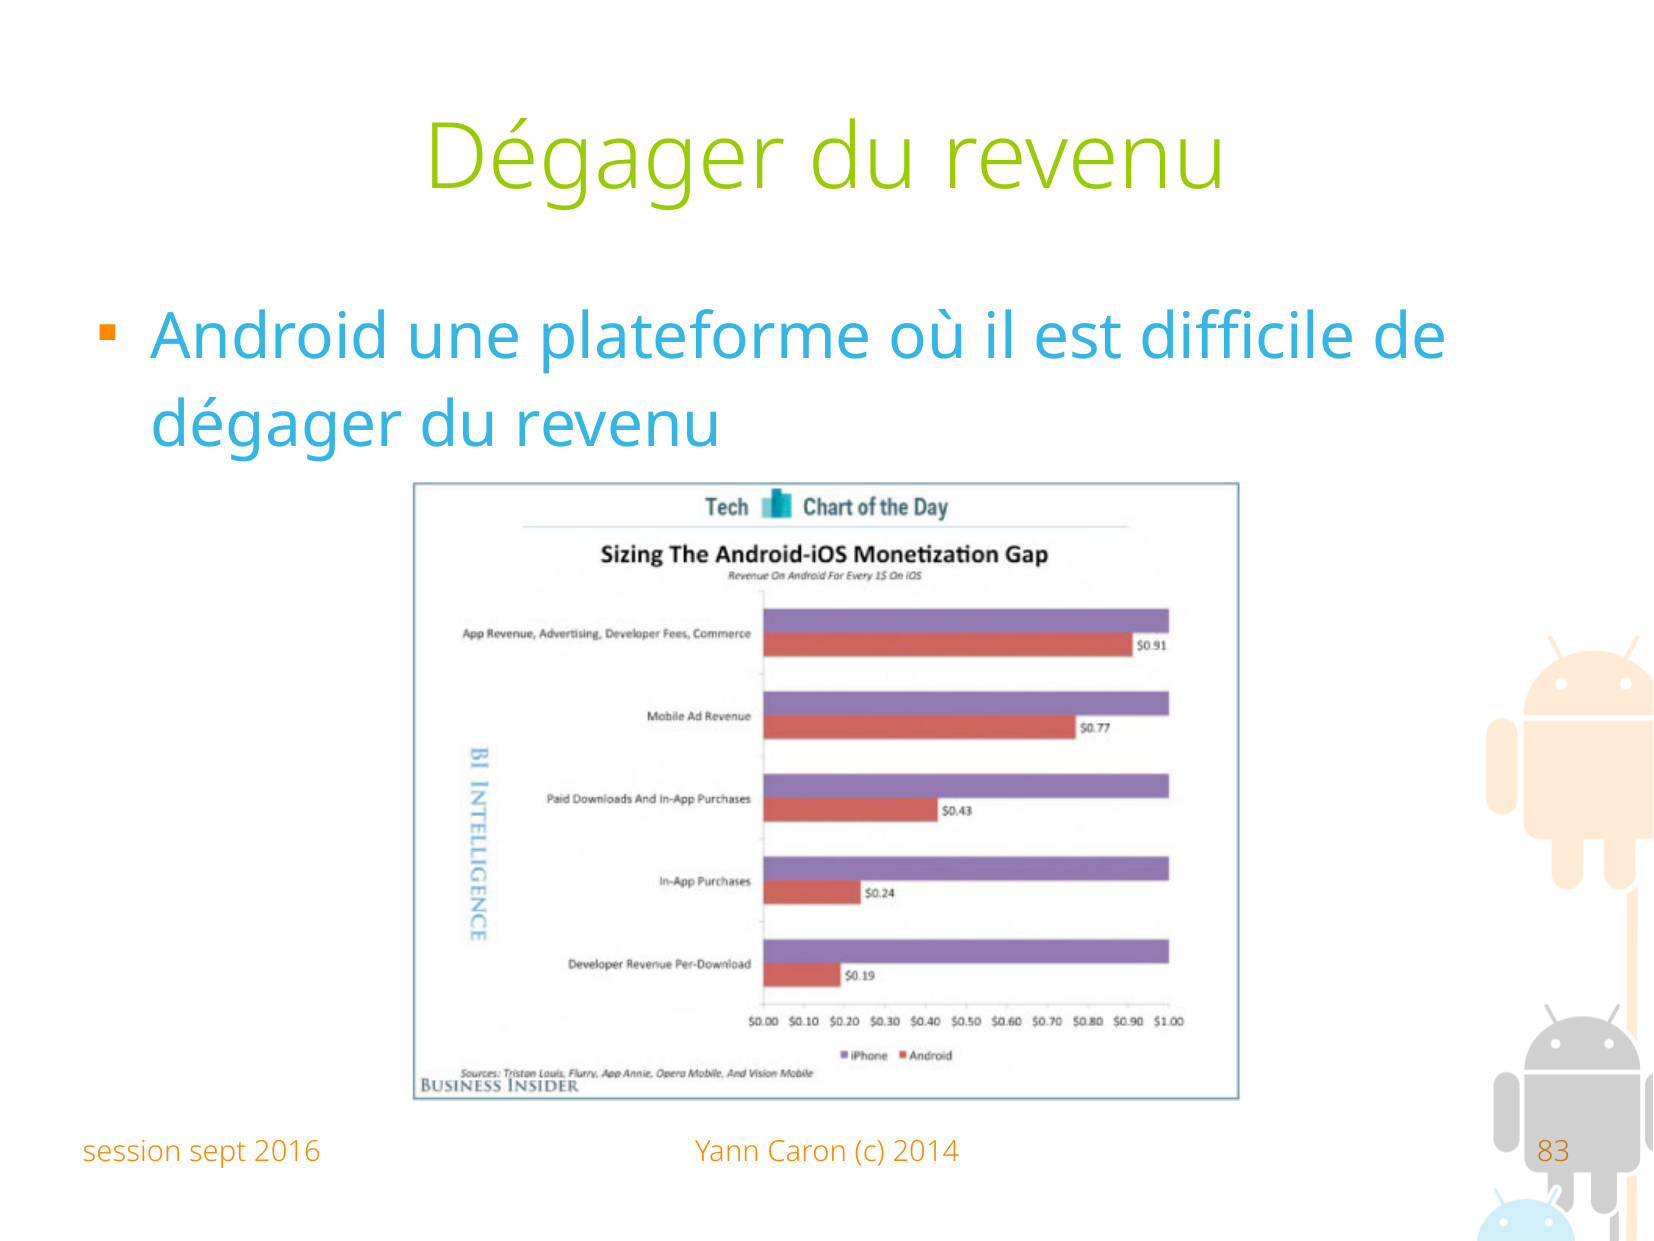

# Dégager du revenu
Android une plateforme où il est difficile de dégager du revenu
session sept 2016
Yann Caron (c) 2014
83